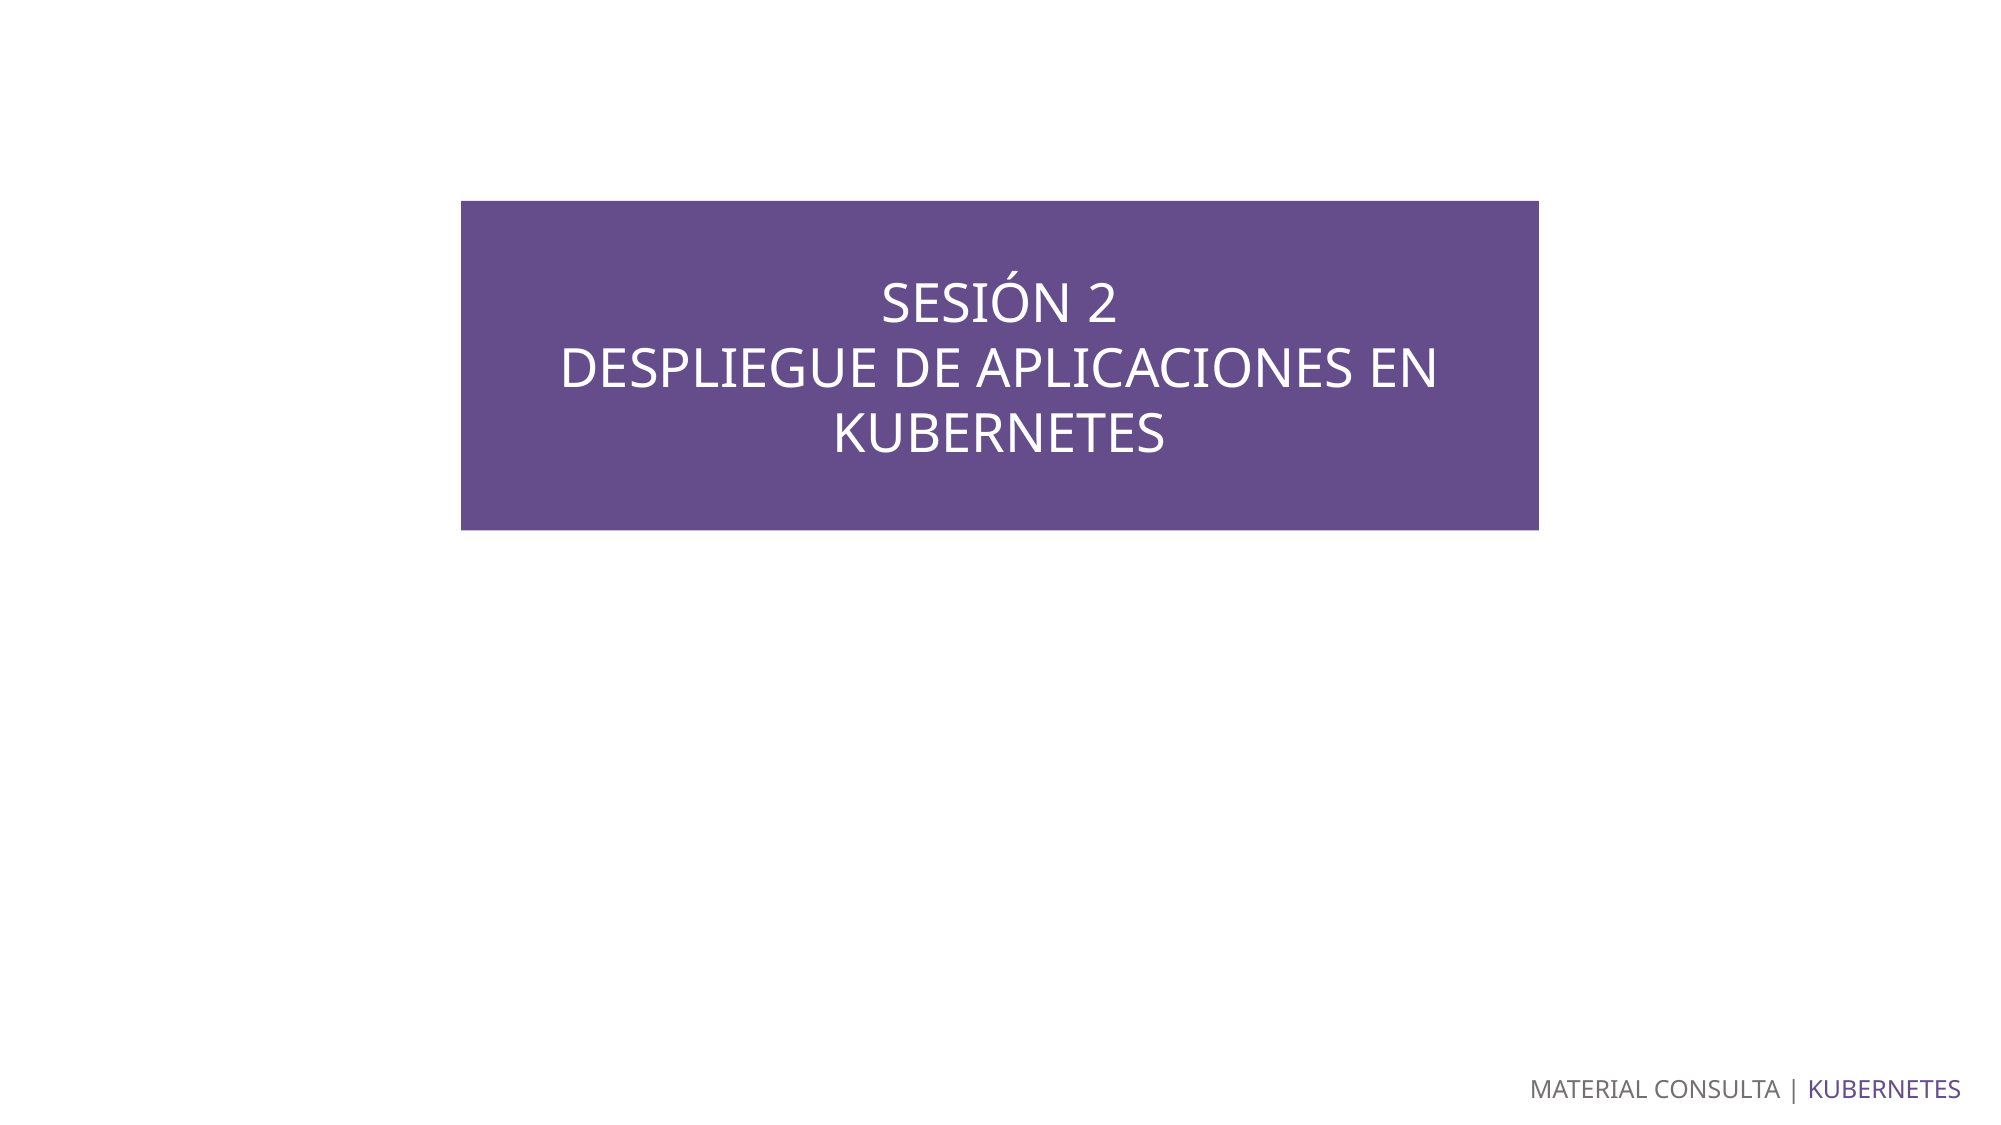

SESIÓN 2
DESPLIEGUE DE APLICACIONES EN KUBERNETES
MATERIAL CONSULTA | KUBERNETES